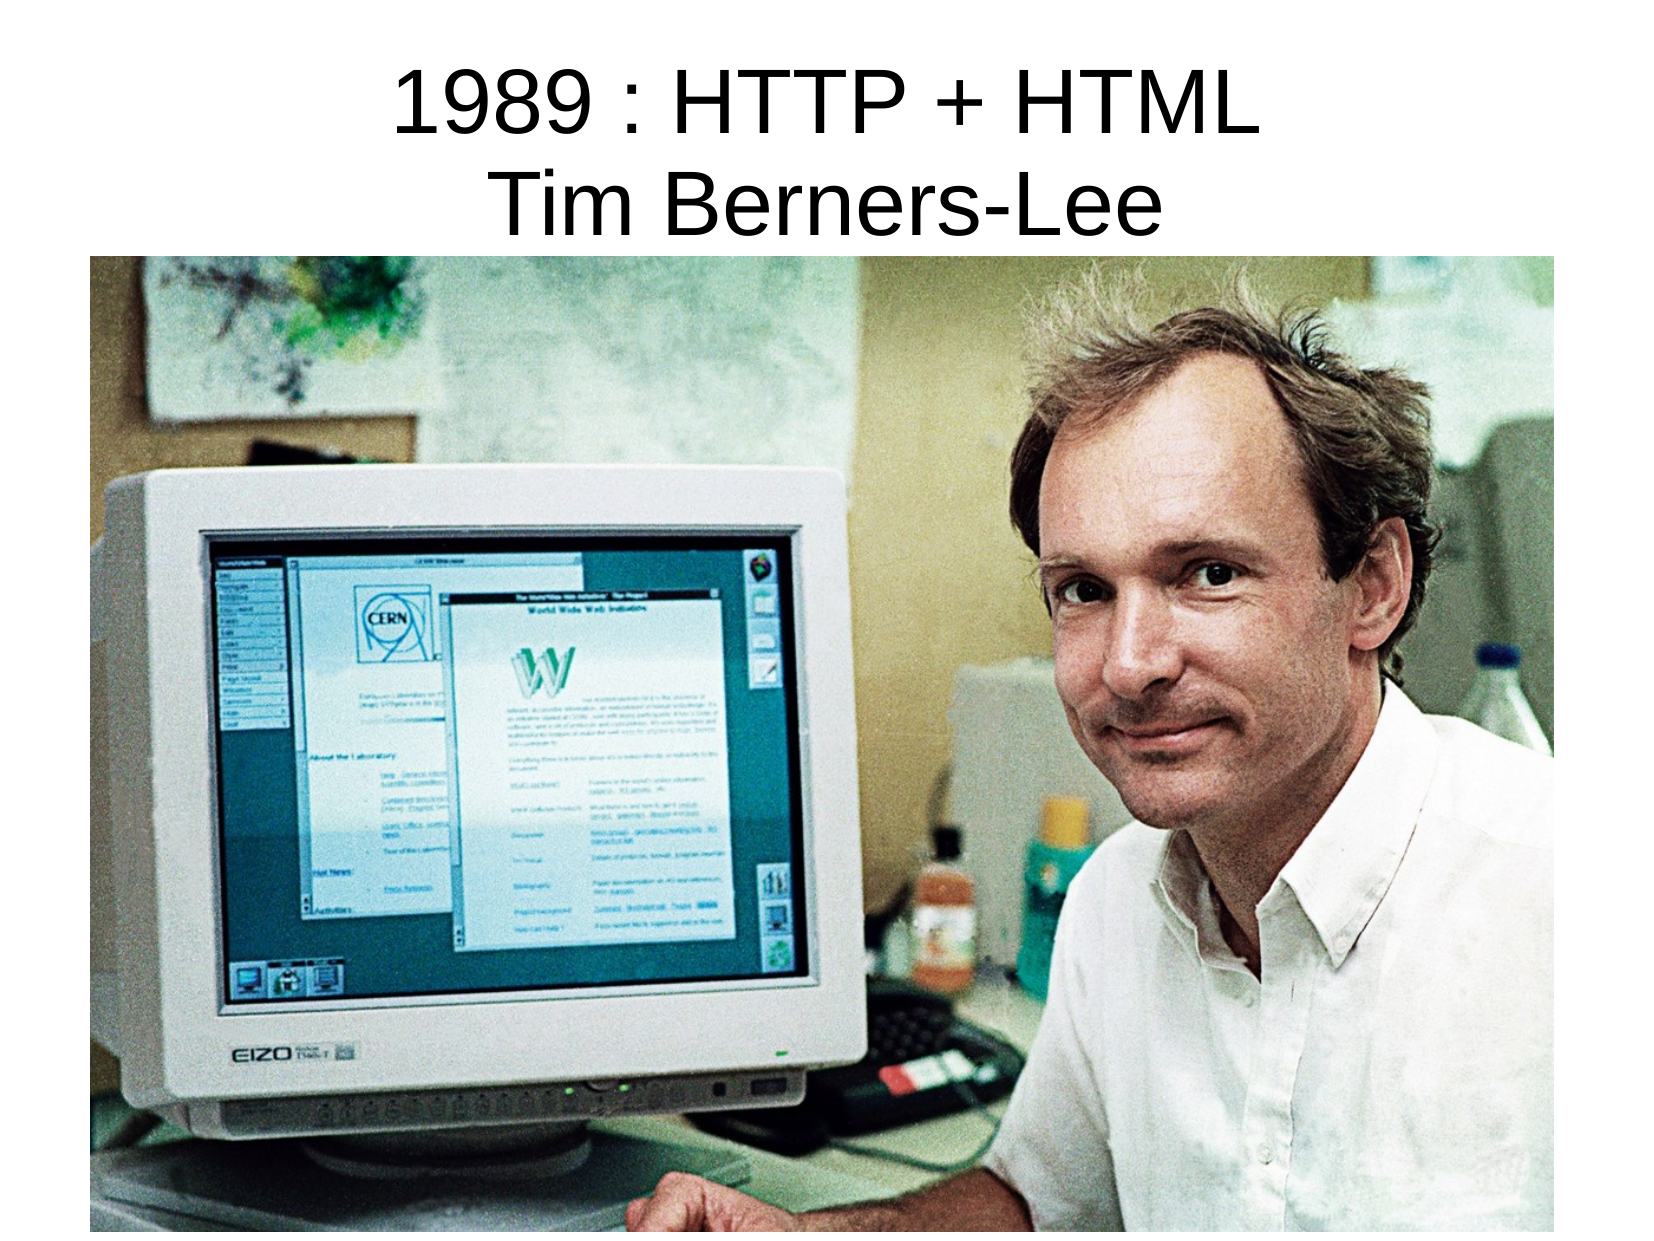

# 1989 : HTTP + HTML Tim Berners-Lee